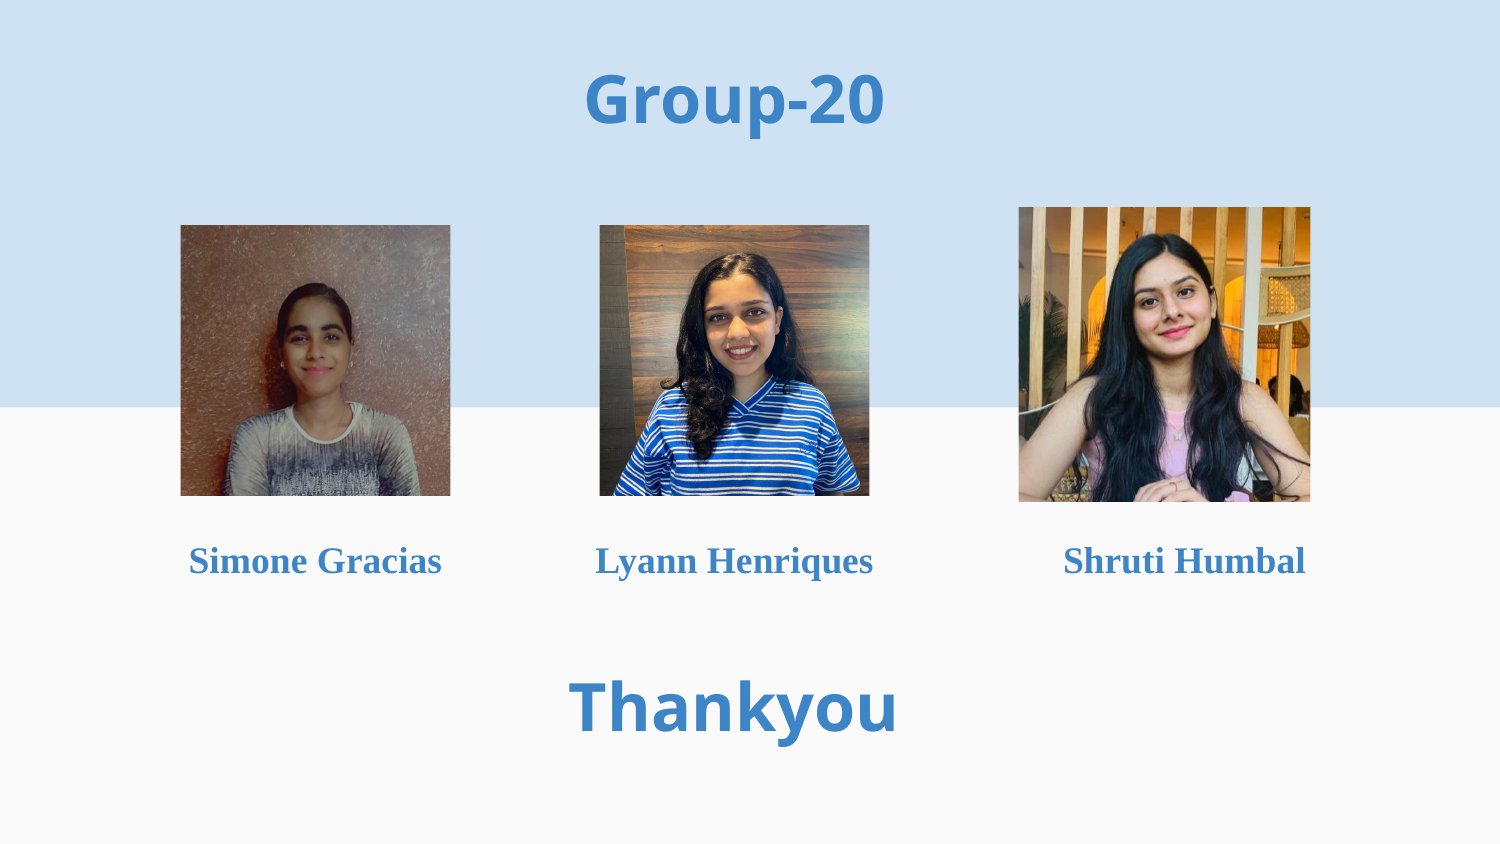

# Group-20
Simone Gracias
Lyann Henriques
Shruti Humbal
Thankyou